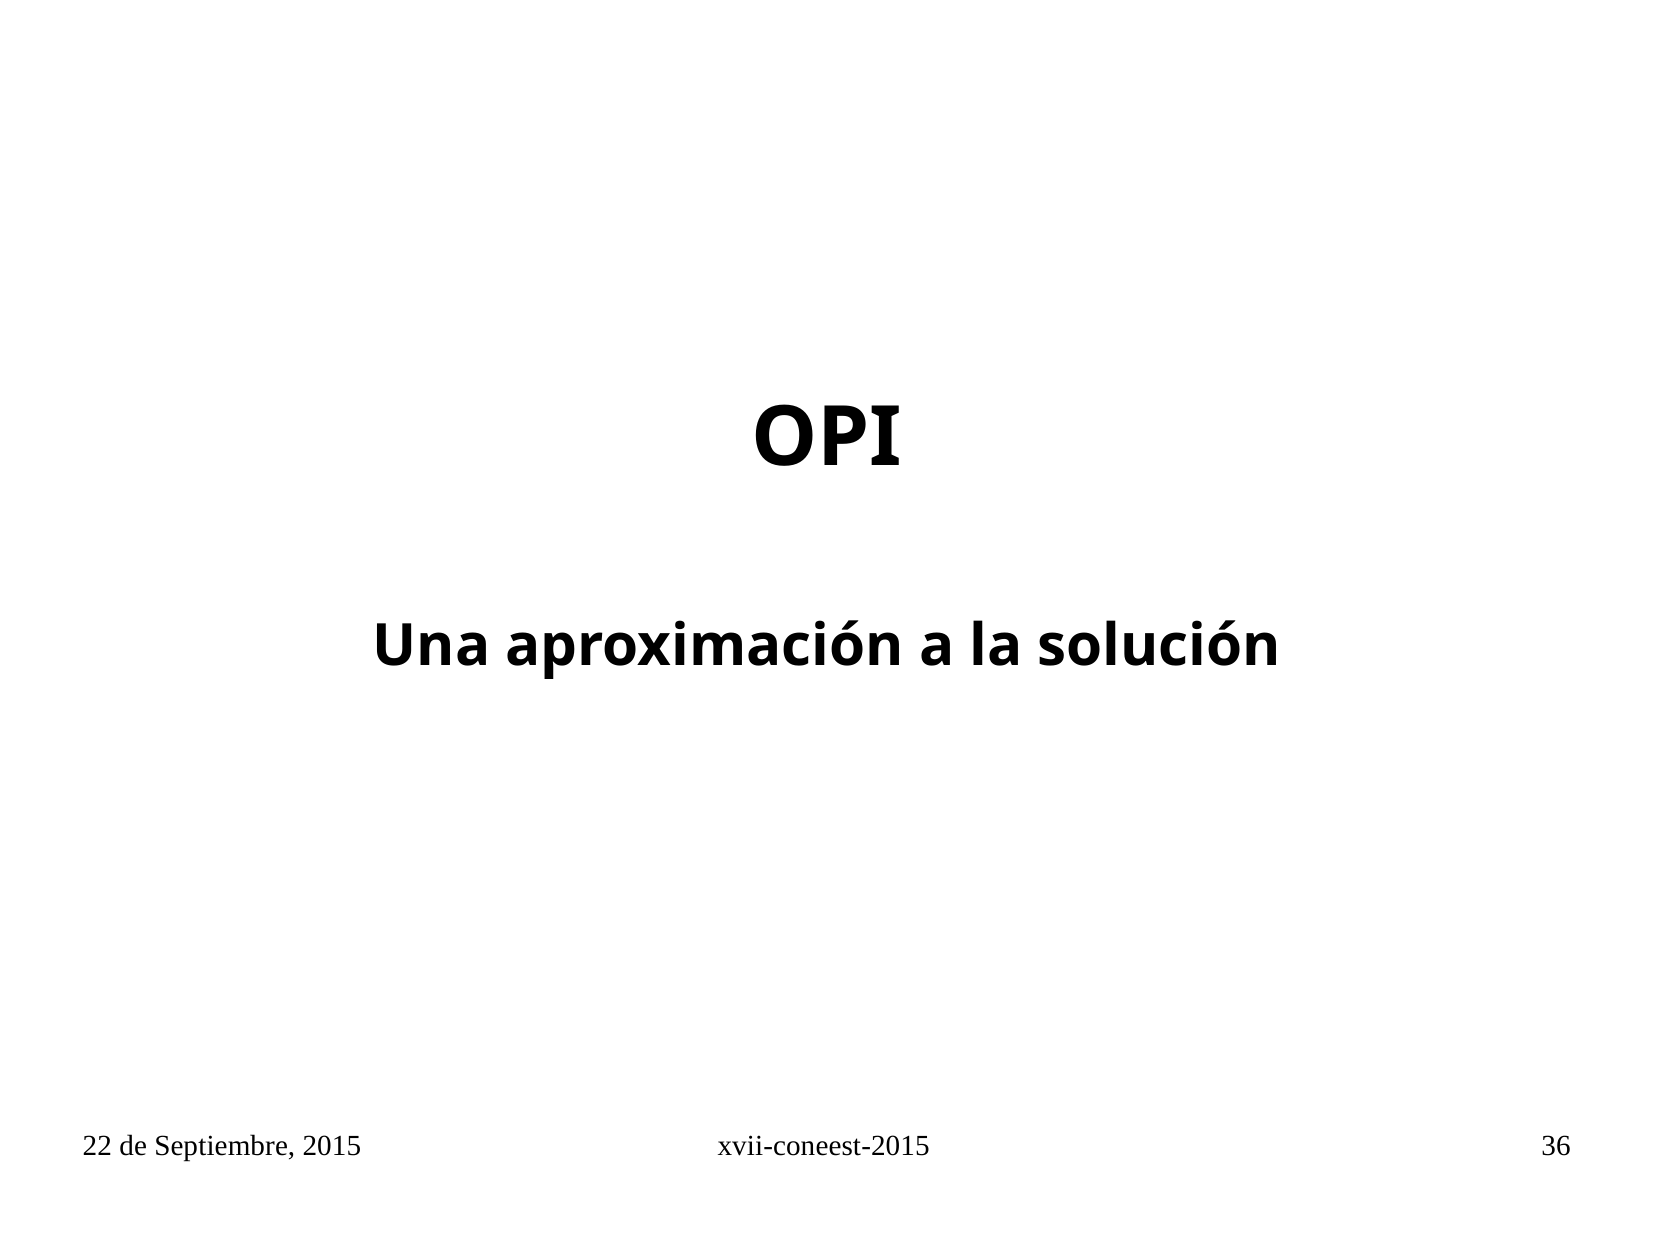

# OPI
Una aproximación a la solución
22 de Septiembre, 2015
xvii-coneest-2015
36